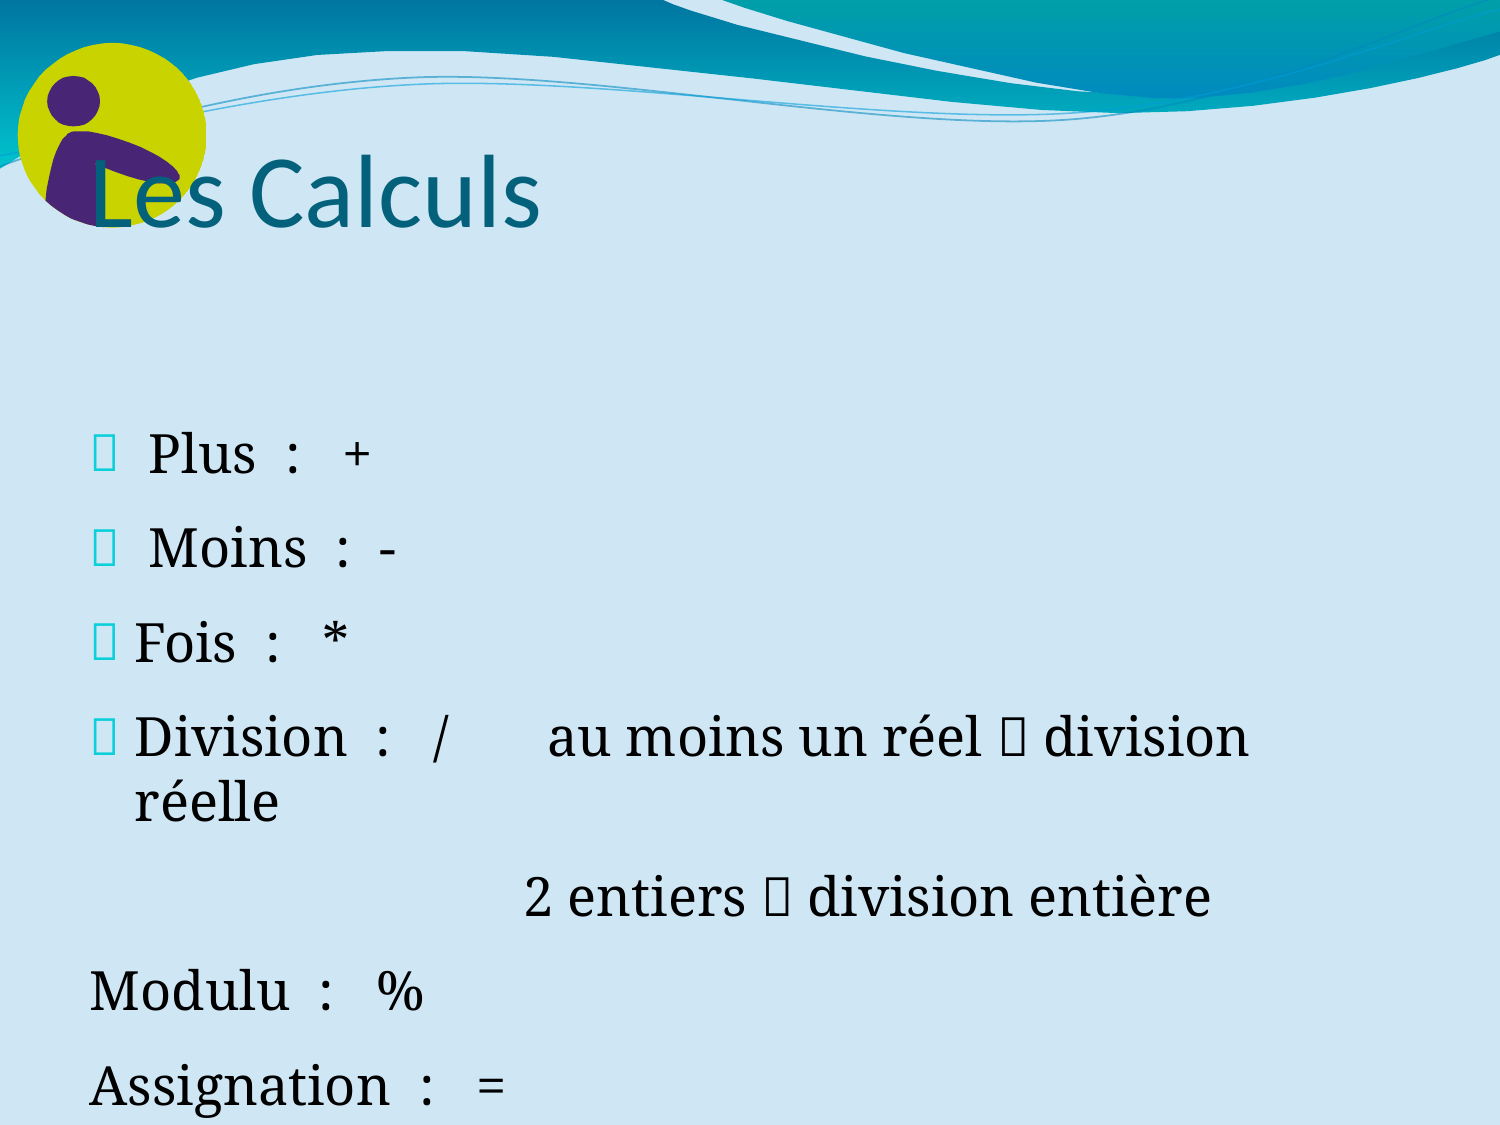

# Les Calculs
 Plus : +
 Moins : -
Fois : *
Division : / au moins un réel  division réelle
 2 entiers  division entière
Modulu : %
Assignation : =